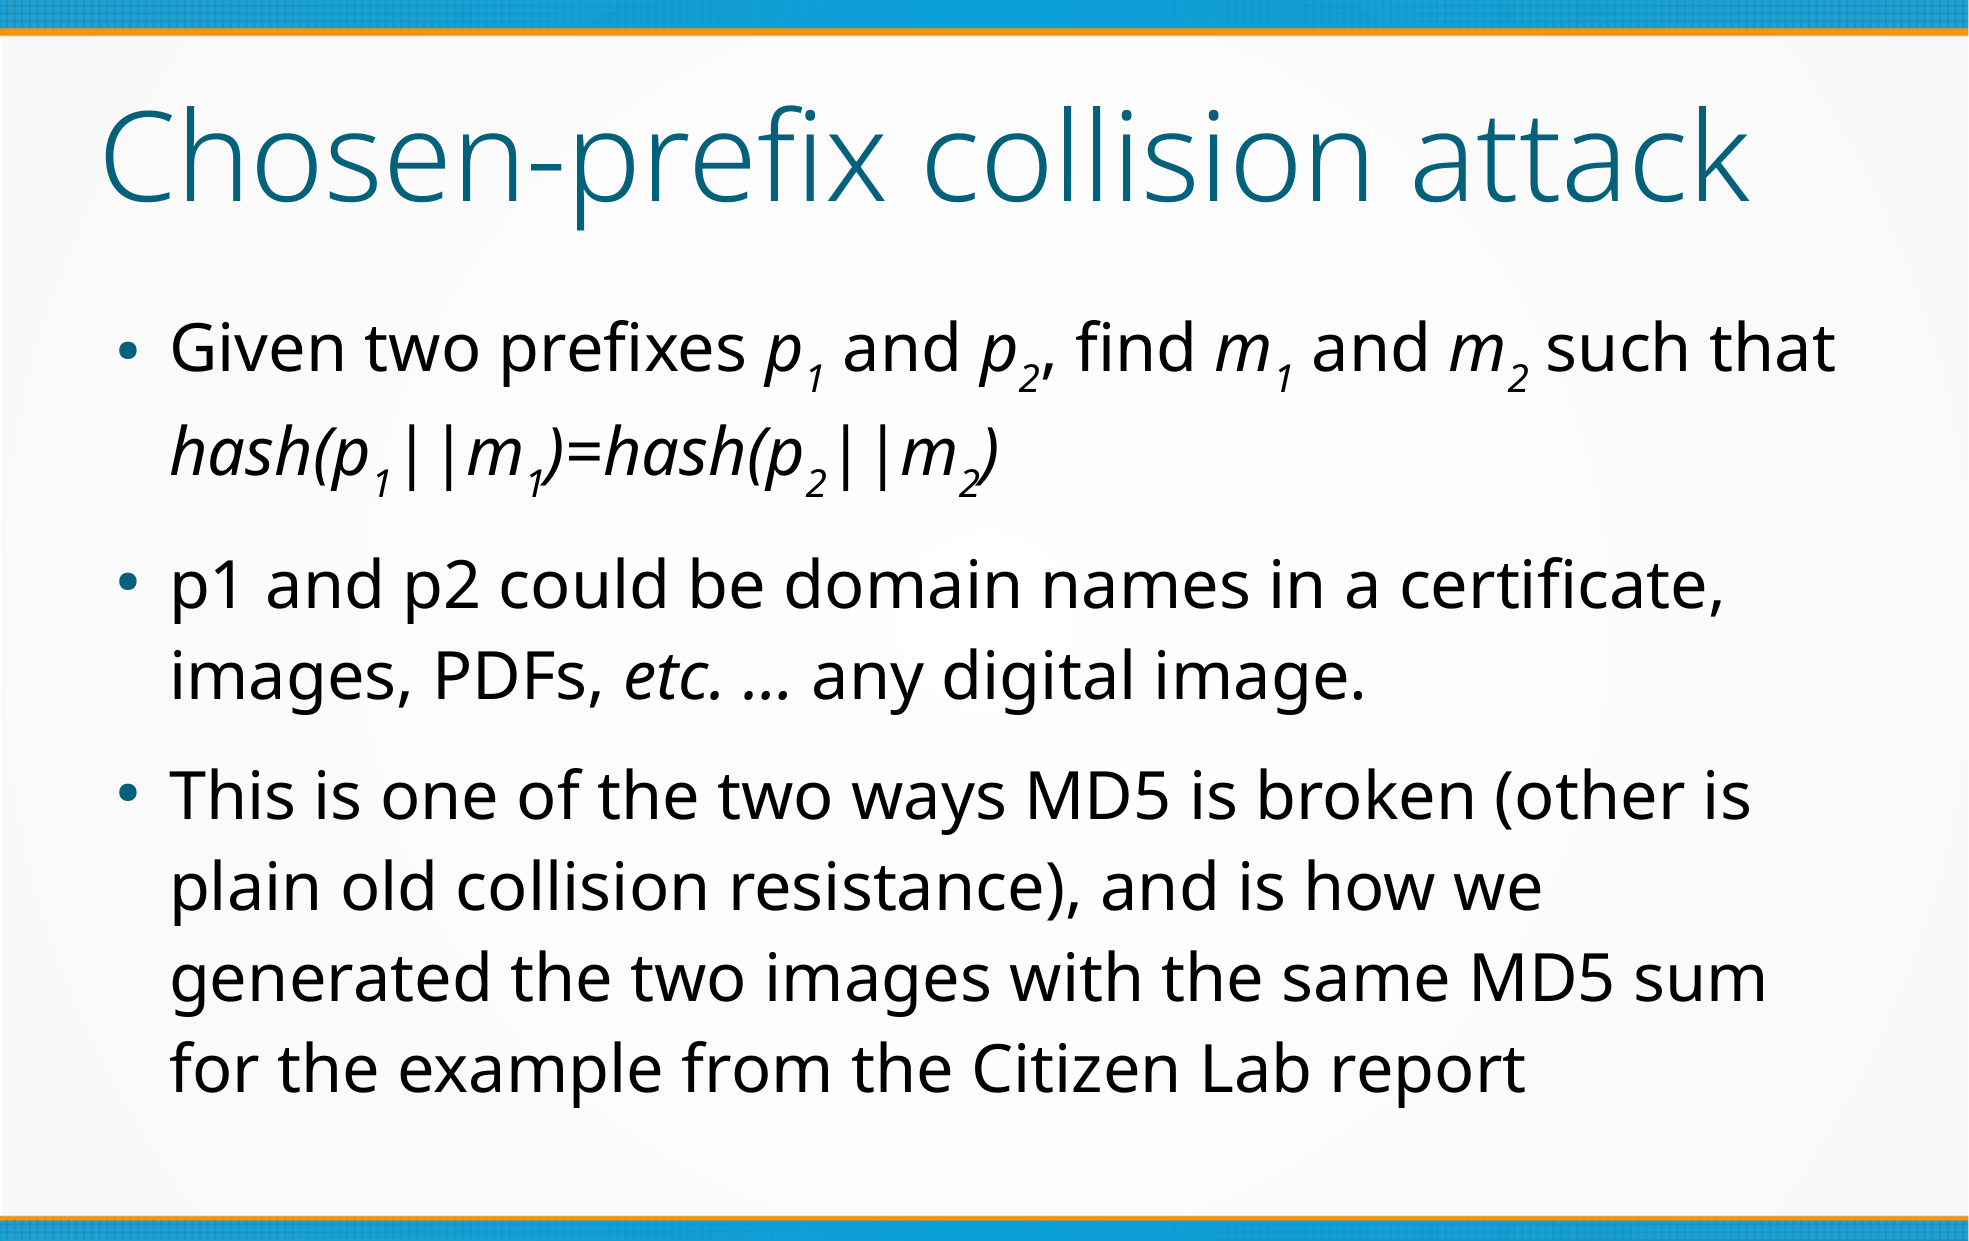

# Chosen-prefix collision attack
Given two prefixes p1 and p2, find m1 and m2 such that hash(p1||m1)=hash(p2||m2)
p1 and p2 could be domain names in a certificate, images, PDFs, etc. … any digital image.
This is one of the two ways MD5 is broken (other is plain old collision resistance), and is how we generated the two images with the same MD5 sum for the example from the Citizen Lab report